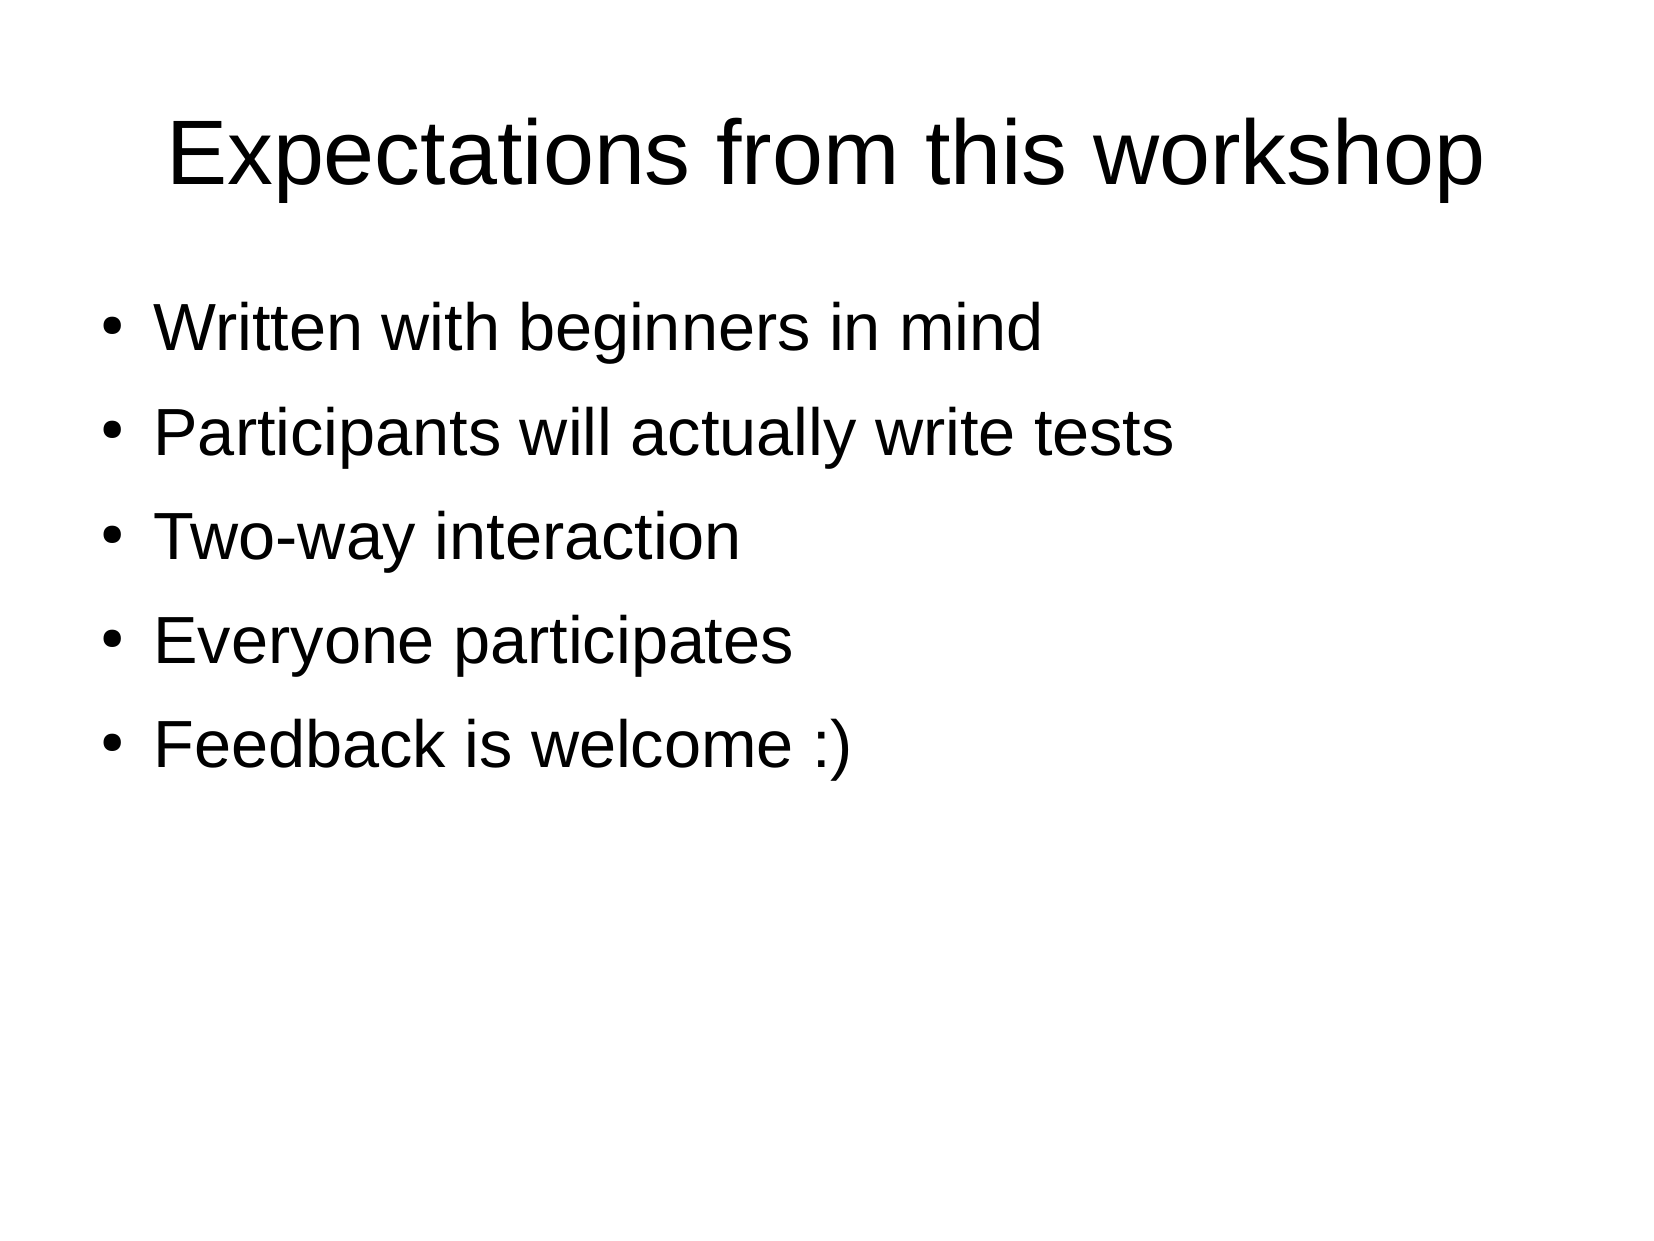

# Expectations from this workshop
Written with beginners in mind
Participants will actually write tests
Two-way interaction
Everyone participates
Feedback is welcome :)